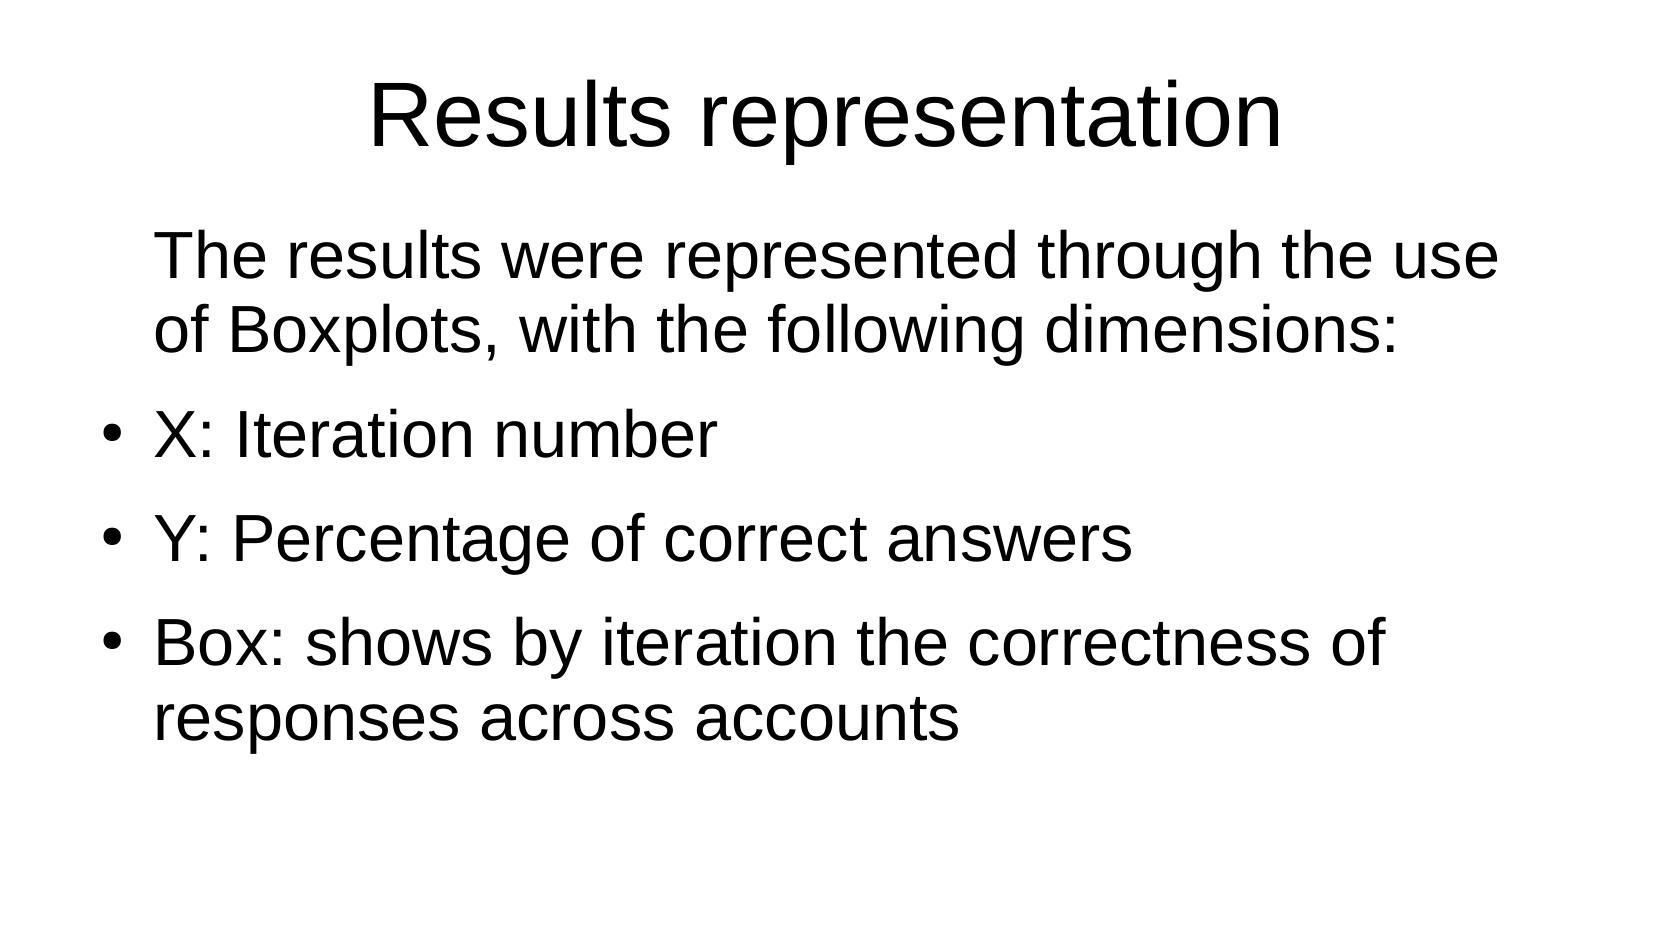

# Results representation
The results were represented through the use of Boxplots, with the following dimensions:
X: Iteration number
Y: Percentage of correct answers
Box: shows by iteration the correctness of responses across accounts